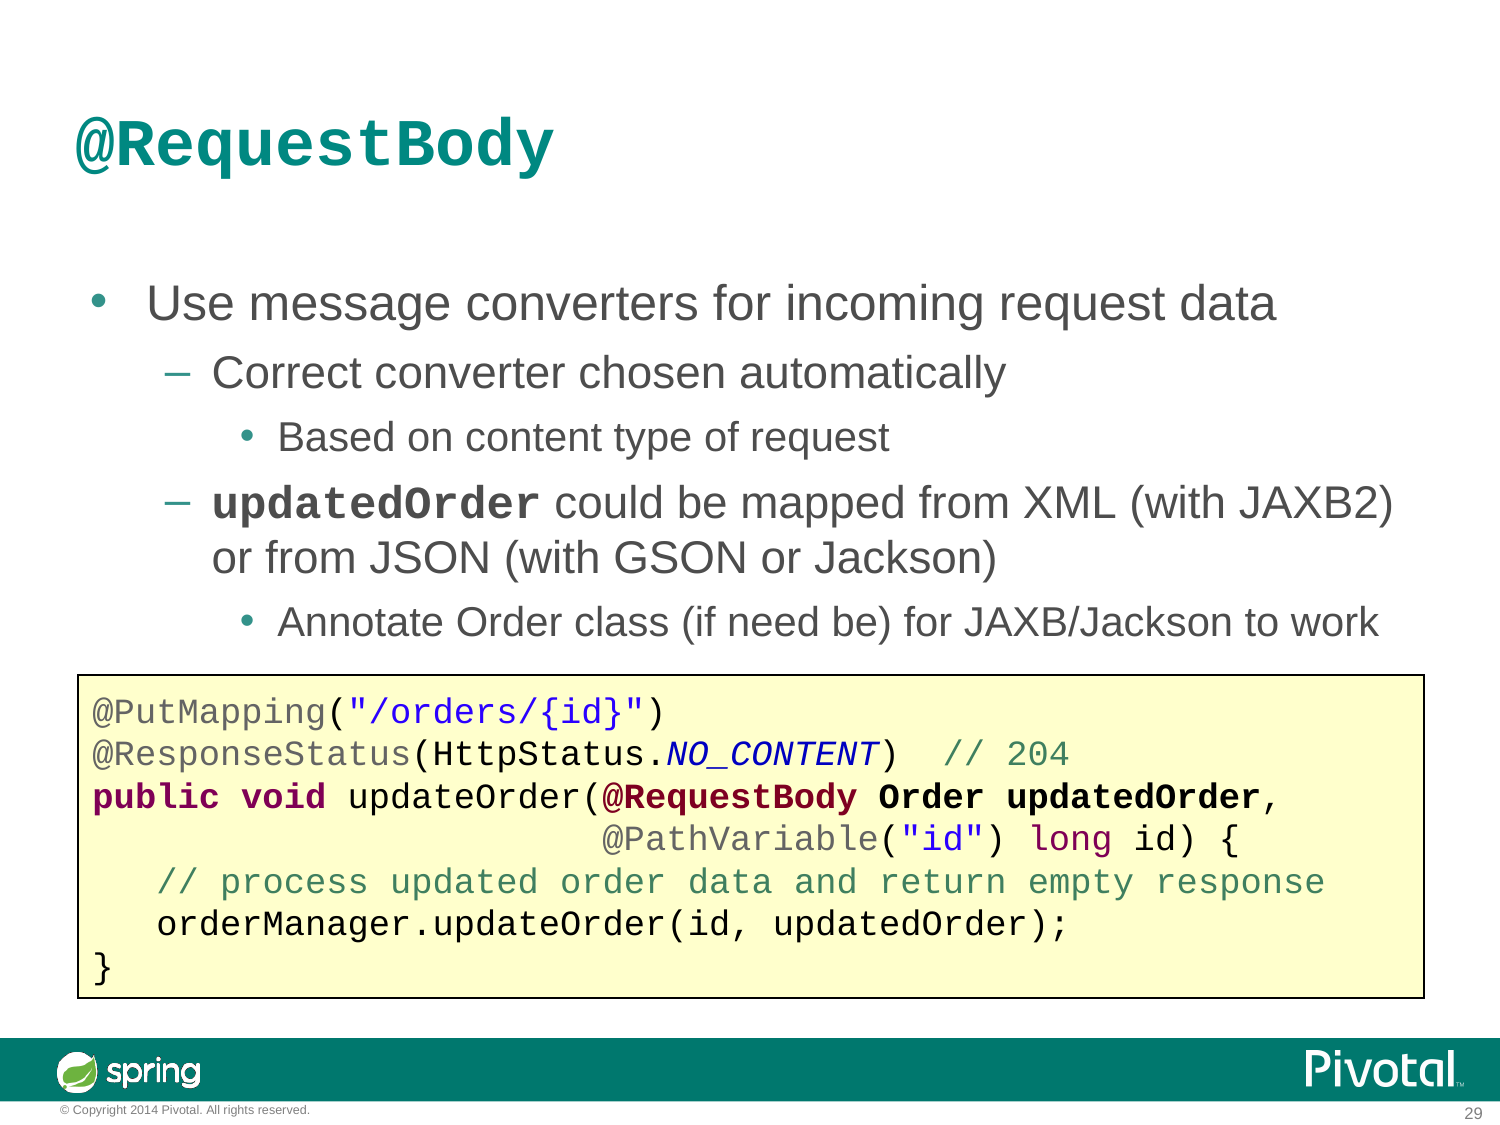

# @RequestBody
Use message converters for incoming request data
Correct converter chosen automatically
Based on content type of request
updatedOrder could be mapped from XML (with JAXB2) or from JSON (with GSON or Jackson)
Annotate Order class (if need be) for JAXB/Jackson to work
@PutMapping("/orders/{id}")
@ResponseStatus(HttpStatus.NO_CONTENT) // 204
public void updateOrder(@RequestBody Order updatedOrder,
 @PathVariable("id") long id) {
 // process updated order data and return empty response
 orderManager.updateOrder(id, updatedOrder);
}